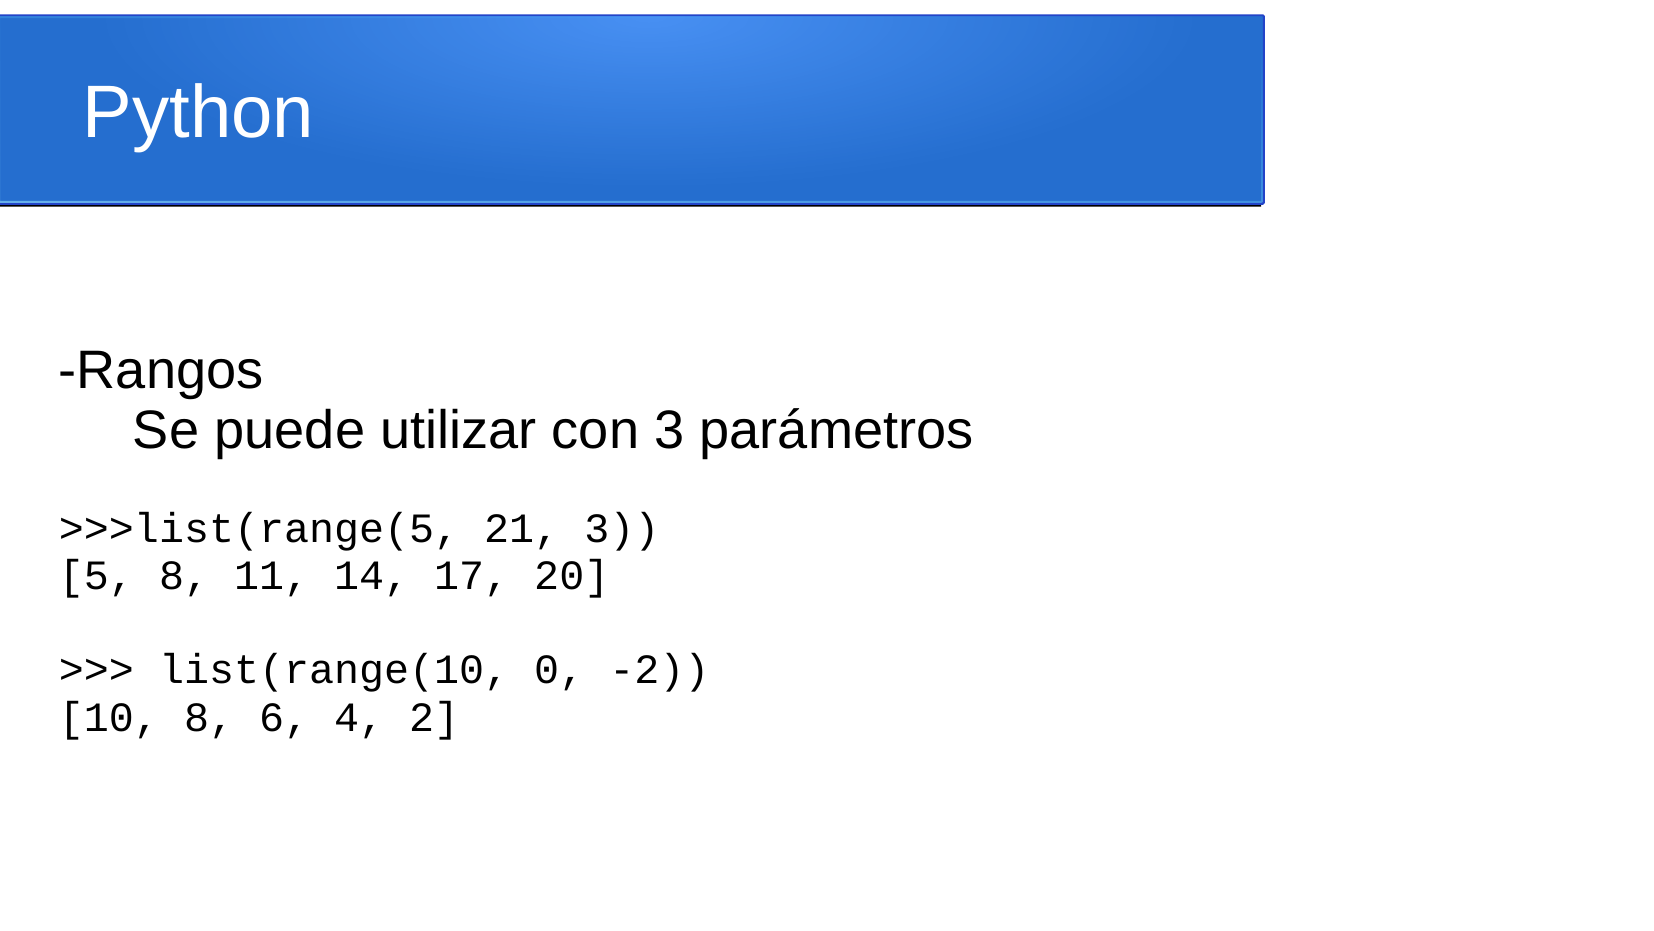

# Python
-Rangos
	Se puede utilizar con 3 parámetros
>>>list(range(5, 21, 3))
[5, 8, 11, 14, 17, 20]
>>> list(range(10, 0, -2))
[10, 8, 6, 4, 2]